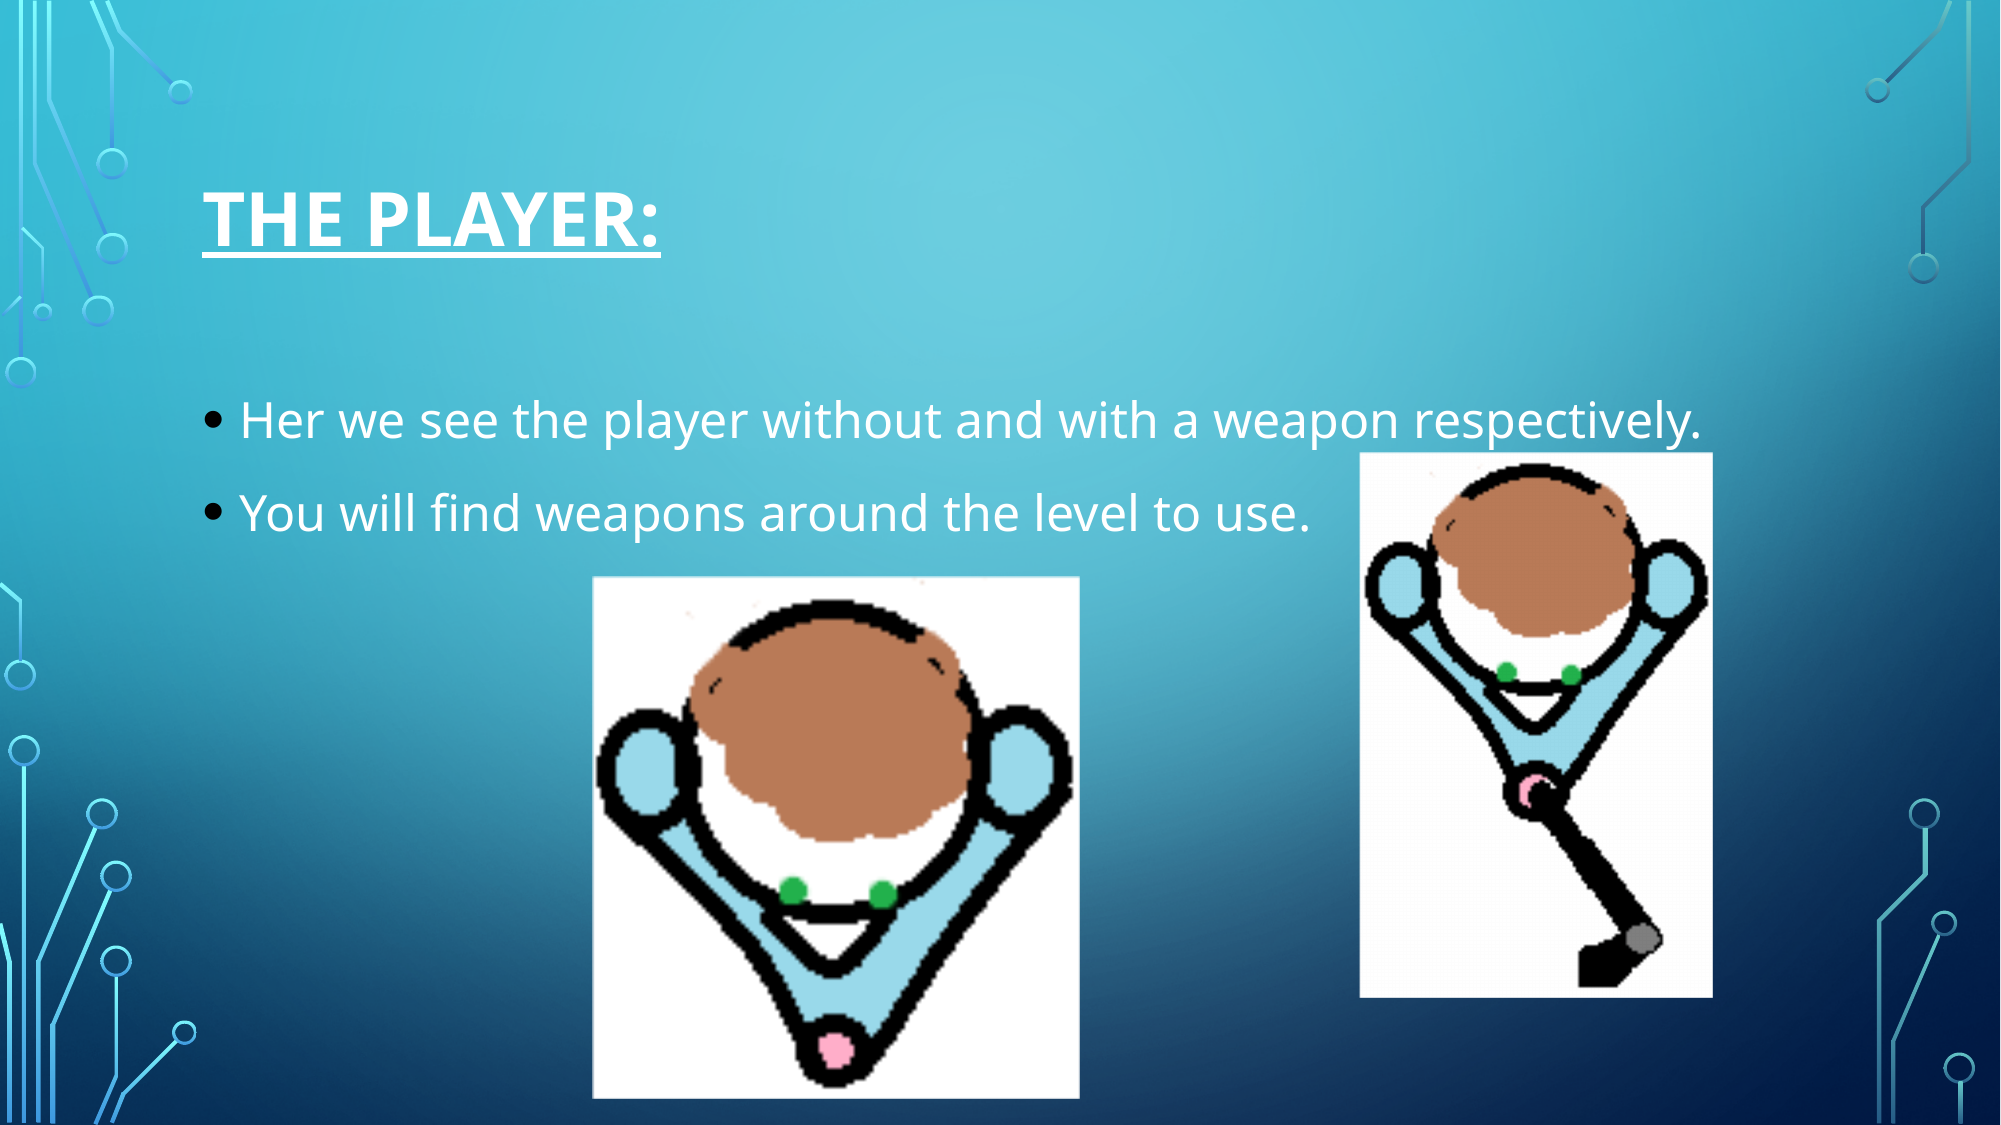

# The player:
Her we see the player without and with a weapon respectively.
You will find weapons around the level to use.